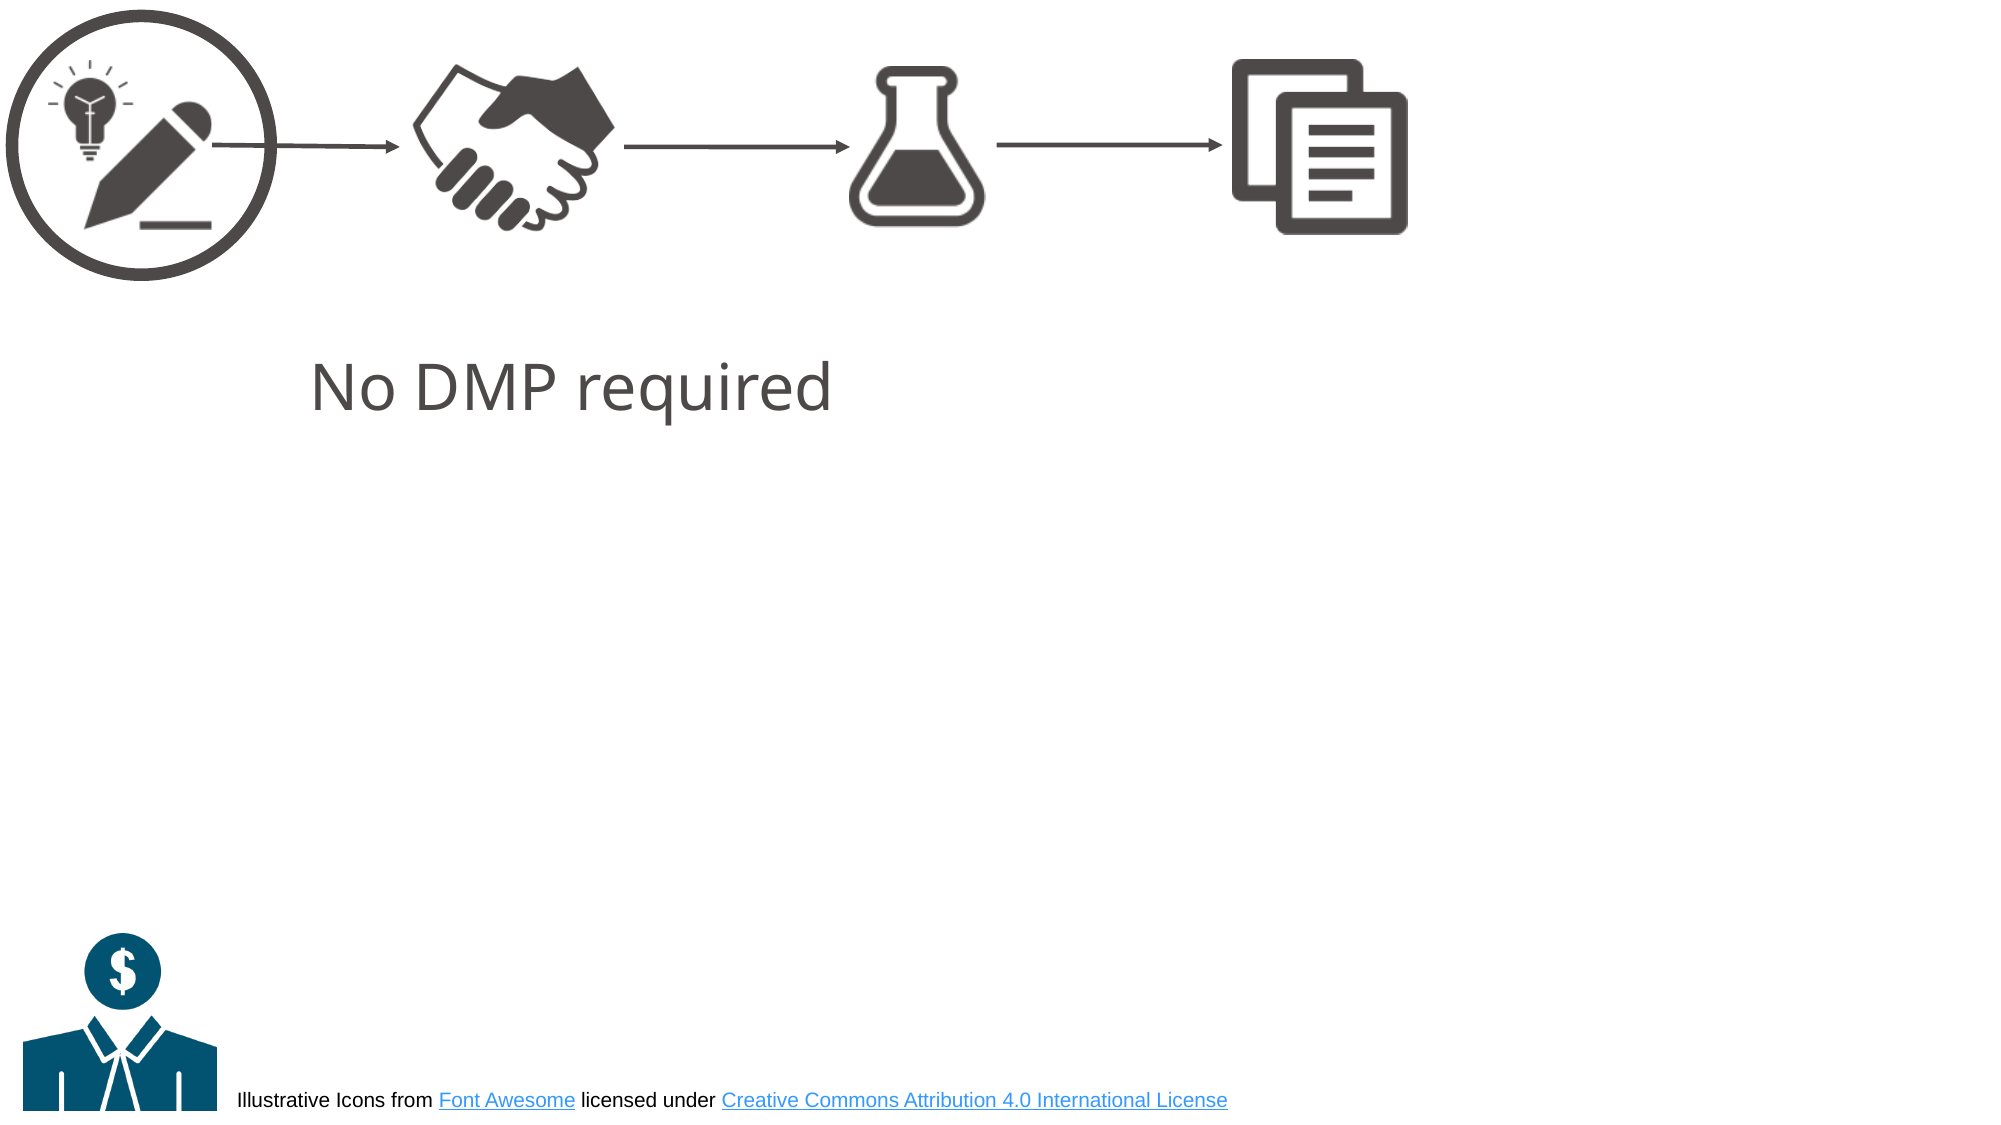

No DMP required
Illustrative Icons from Font Awesome licensed under Creative Commons Attribution 4.0 International License